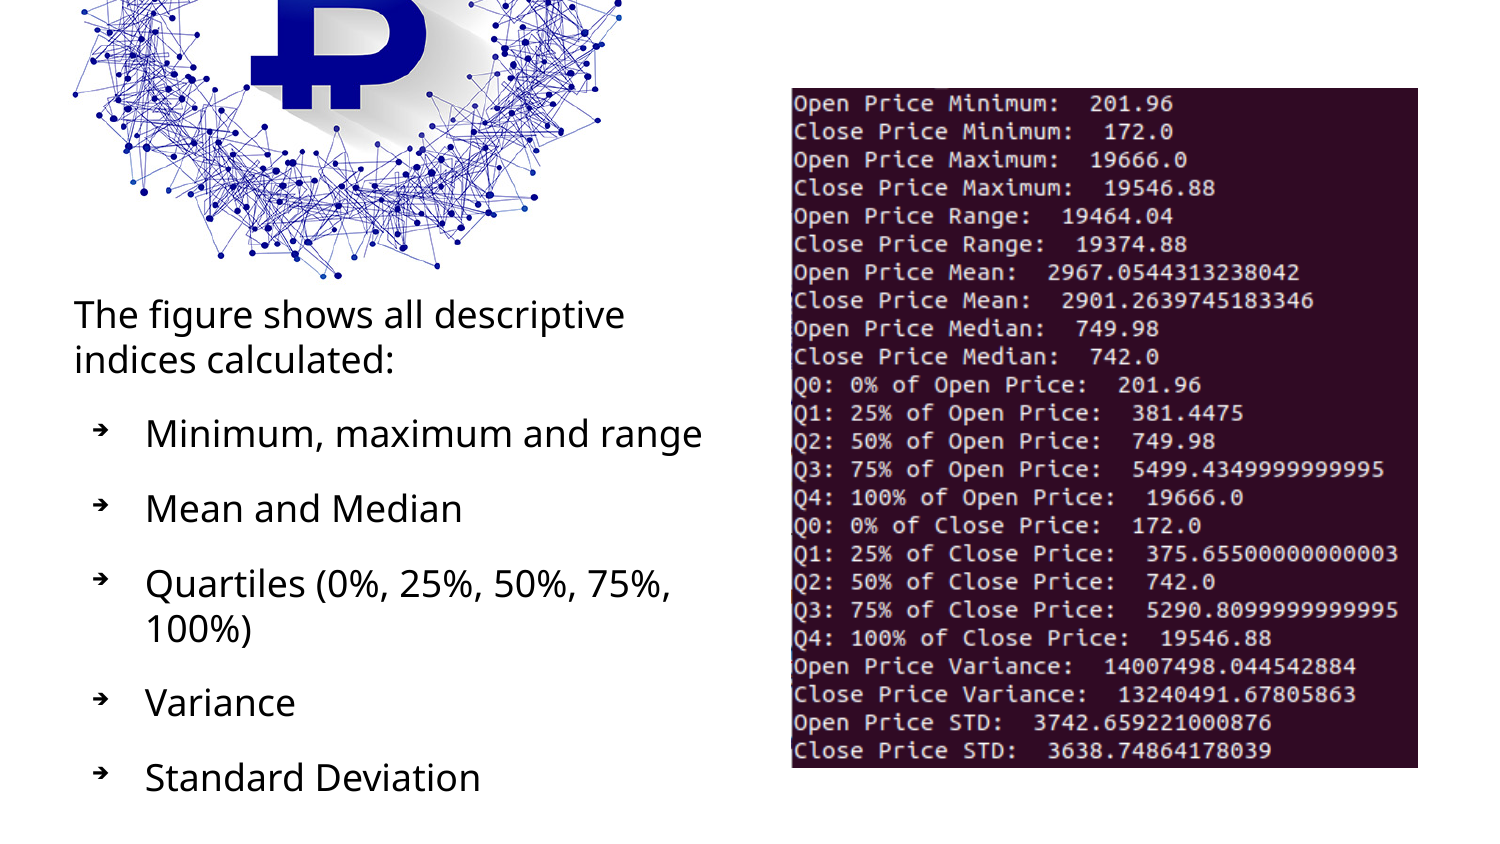

# The figure shows all descriptive indices calculated:
Minimum, maximum and range
Mean and Median
Quartiles (0%, 25%, 50%, 75%, 100%)
Variance
Standard Deviation